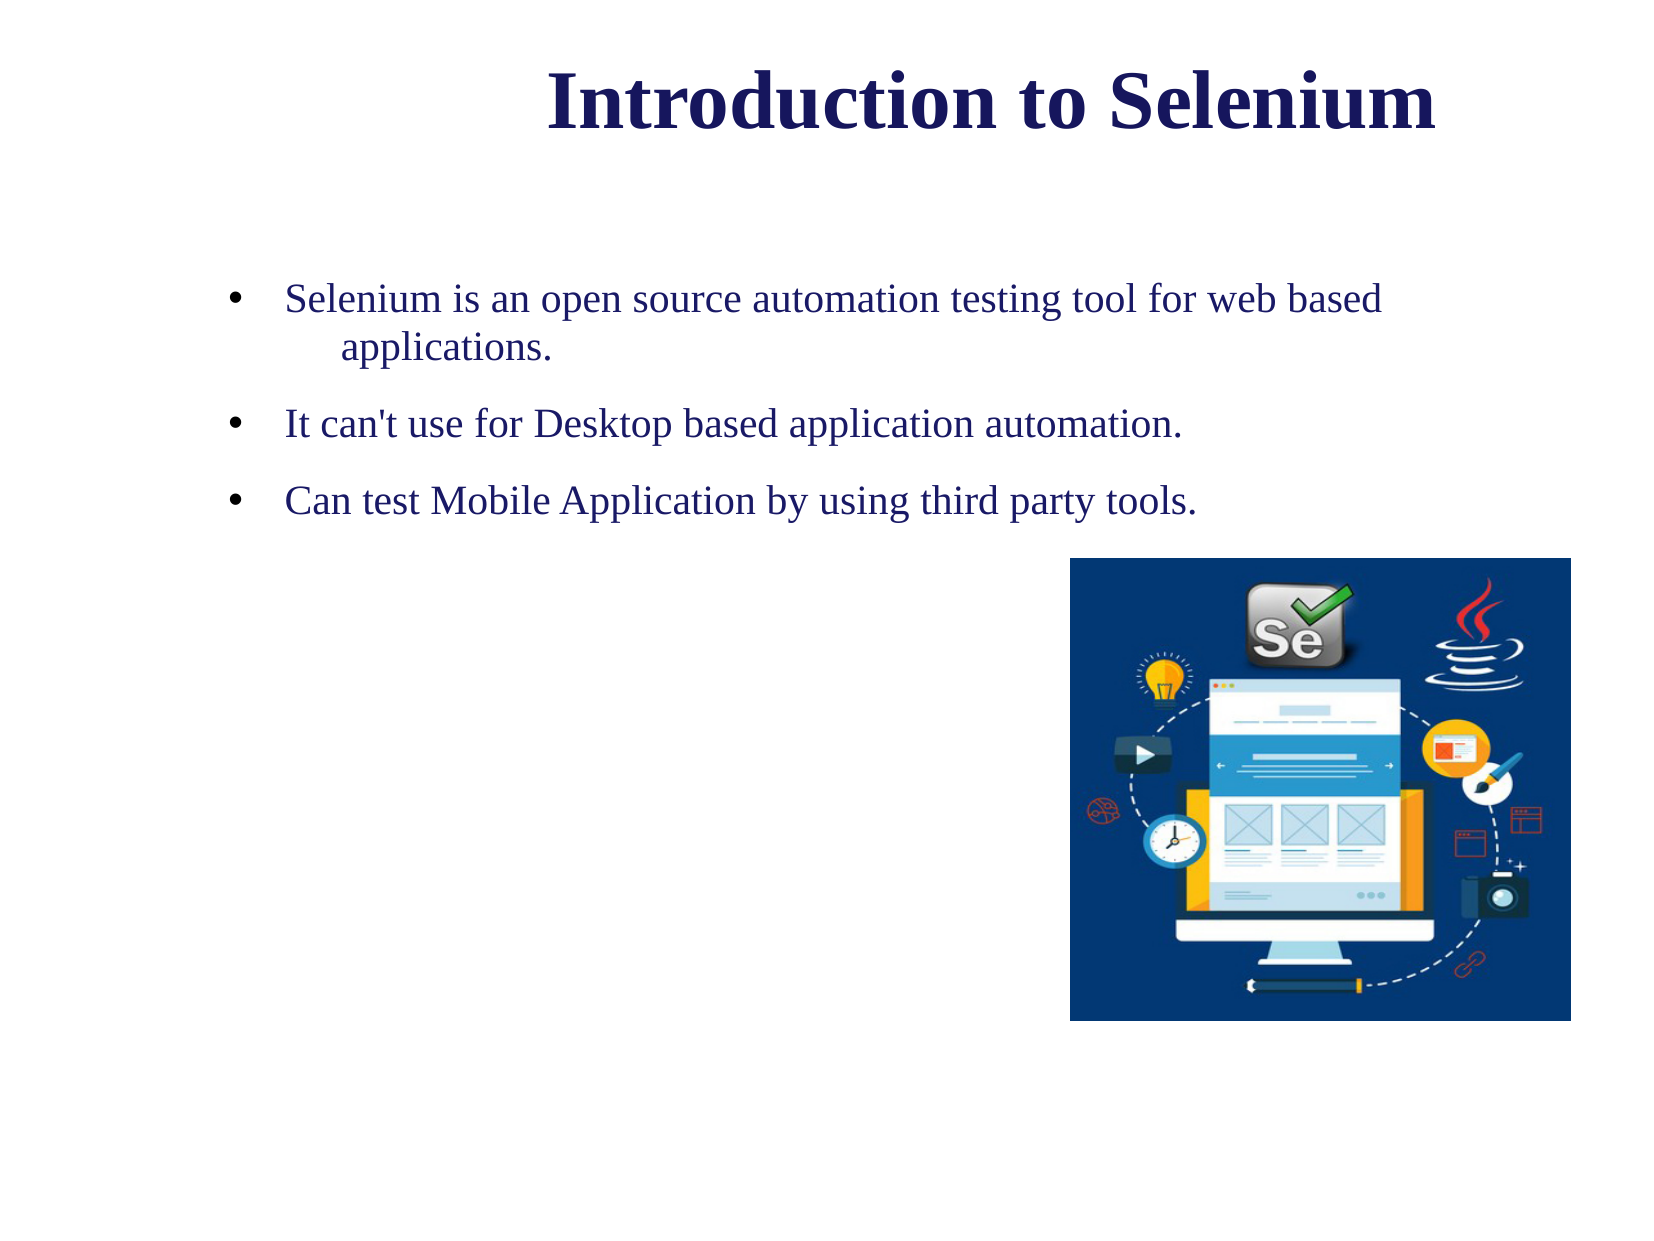

Introduction to Selenium
Selenium is an open source automation testing tool for web based applications.
It can't use for Desktop based application automation.
Can test Mobile Application by using third party tools.